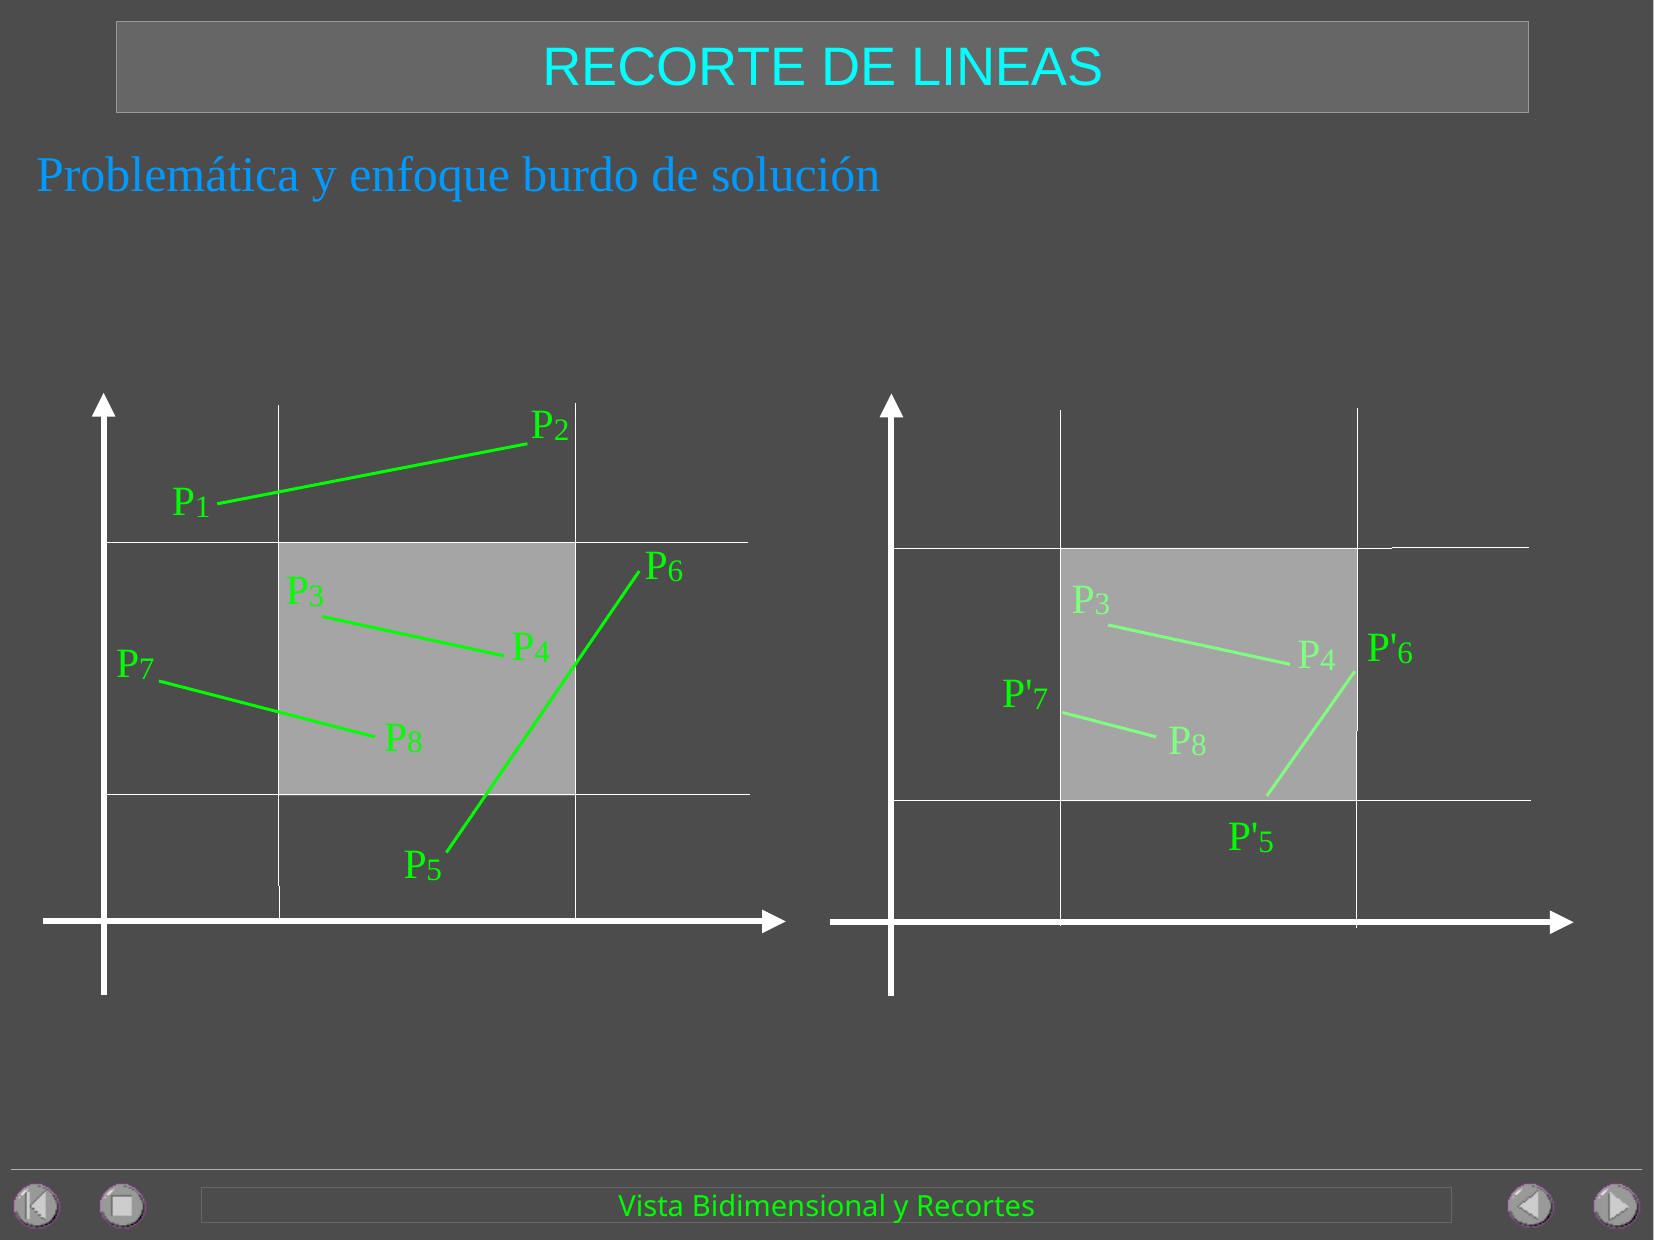

# RECORTE DE LINEAS
Problemática y enfoque burdo de solución
P2
P1
P6
P3
P4
P7
P8
P5
P3
P4
P'6
P'5
P'7
P8